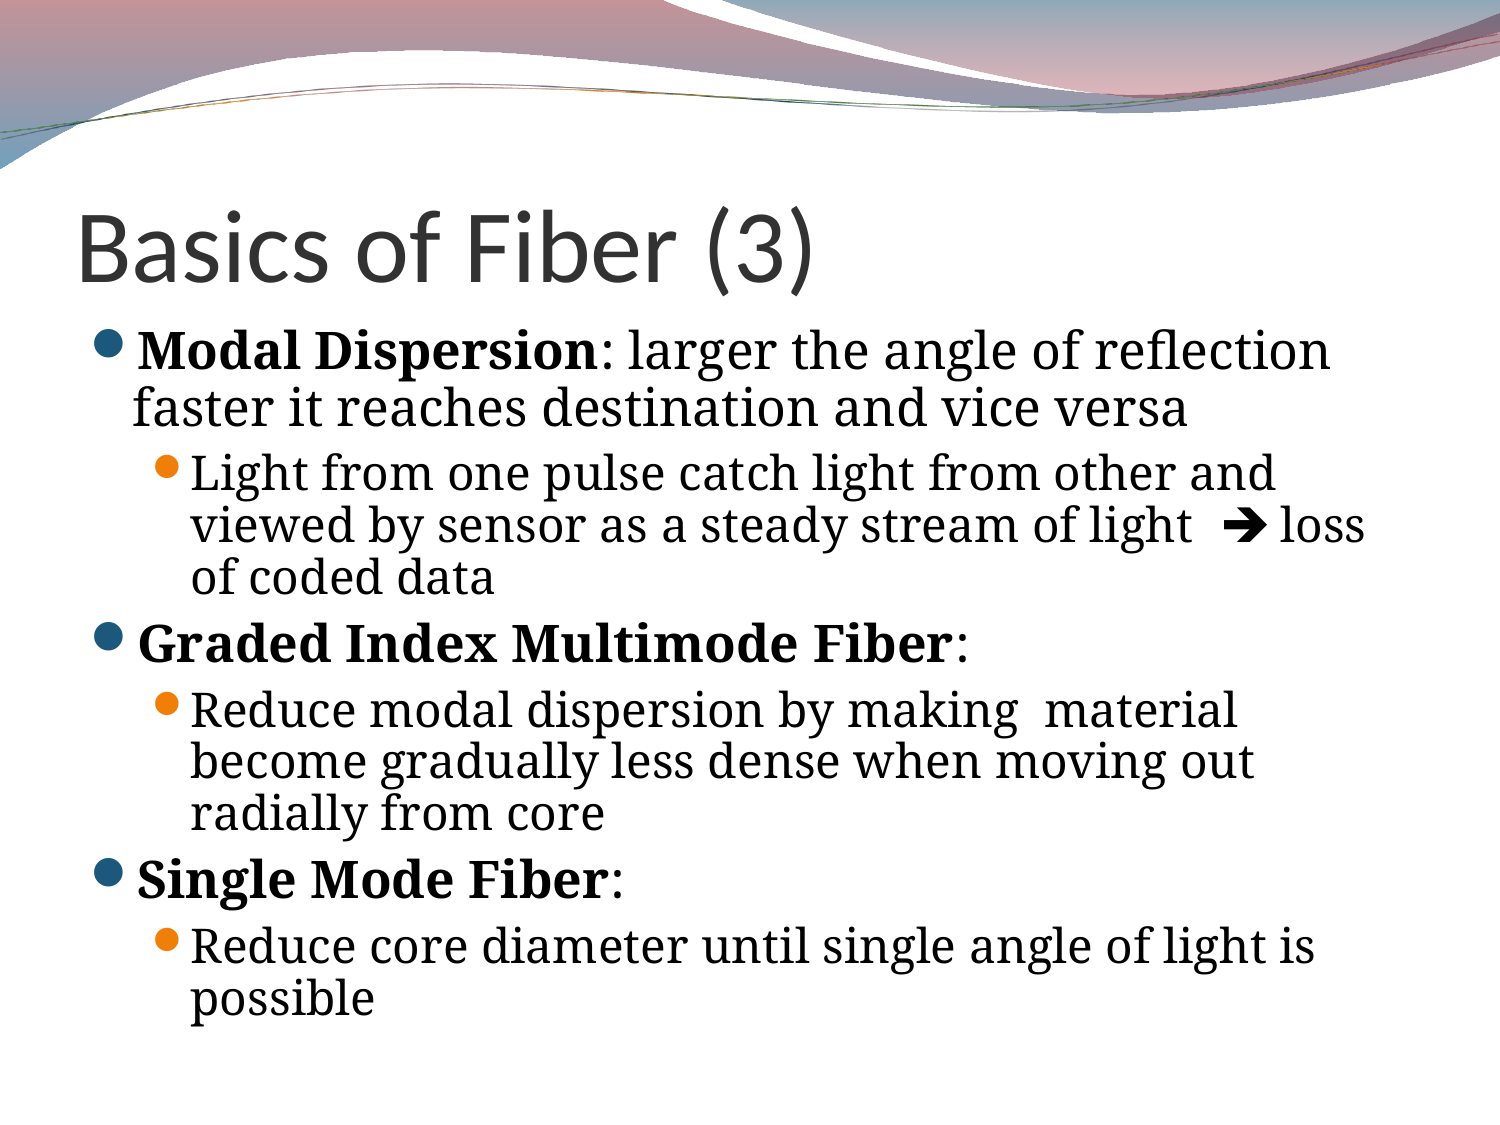

# Basics of Fiber (3)
Modal Dispersion: larger the angle of reflection faster it reaches destination and vice versa
Light from one pulse catch light from other and viewed by sensor as a steady stream of light  loss of coded data
Graded Index Multimode Fiber:
Reduce modal dispersion by making material become gradually less dense when moving out radially from core
Single Mode Fiber:
Reduce core diameter until single angle of light is possible